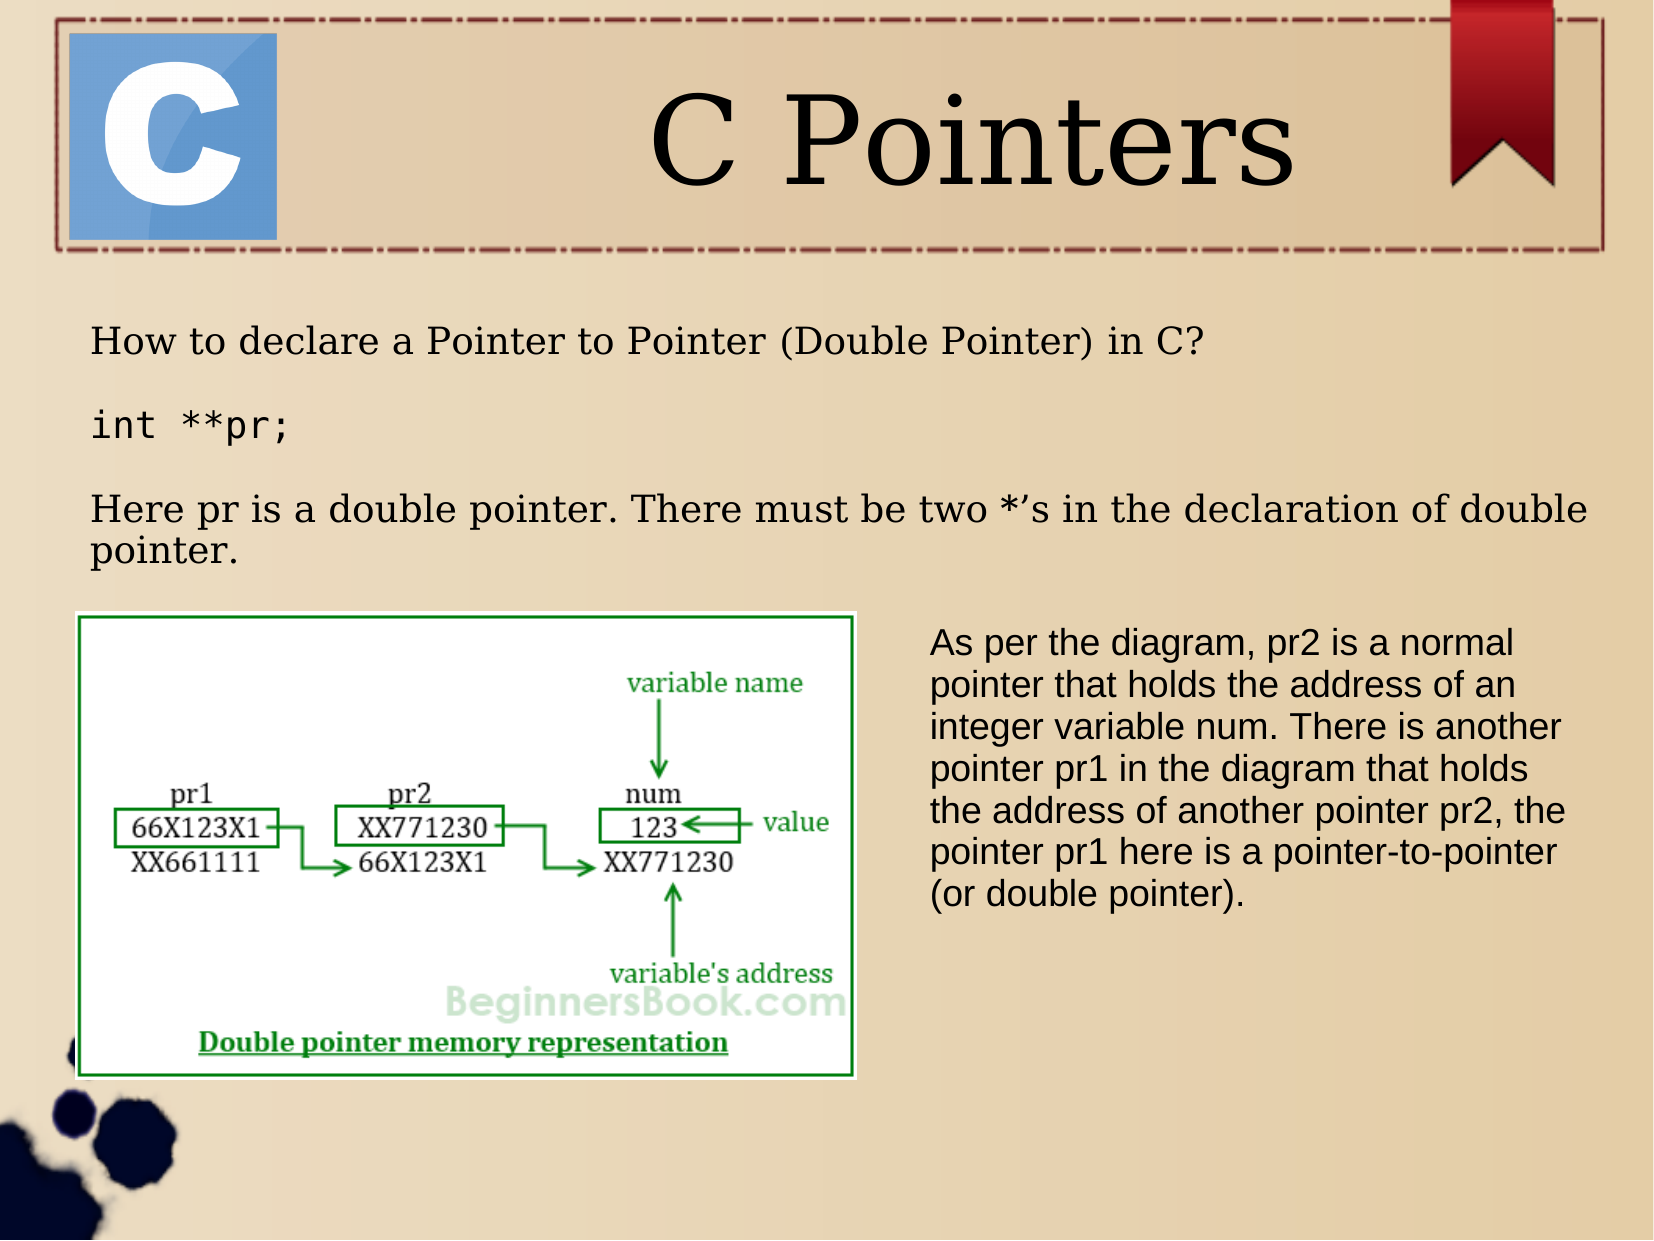

# C Pointers
How to declare a Pointer to Pointer (Double Pointer) in C?
int **pr;
Here pr is a double pointer. There must be two *’s in the declaration of double pointer.
As per the diagram, pr2 is a normal pointer that holds the address of an integer variable num. There is another pointer pr1 in the diagram that holds the address of another pointer pr2, the pointer pr1 here is a pointer-to-pointer (or double pointer).